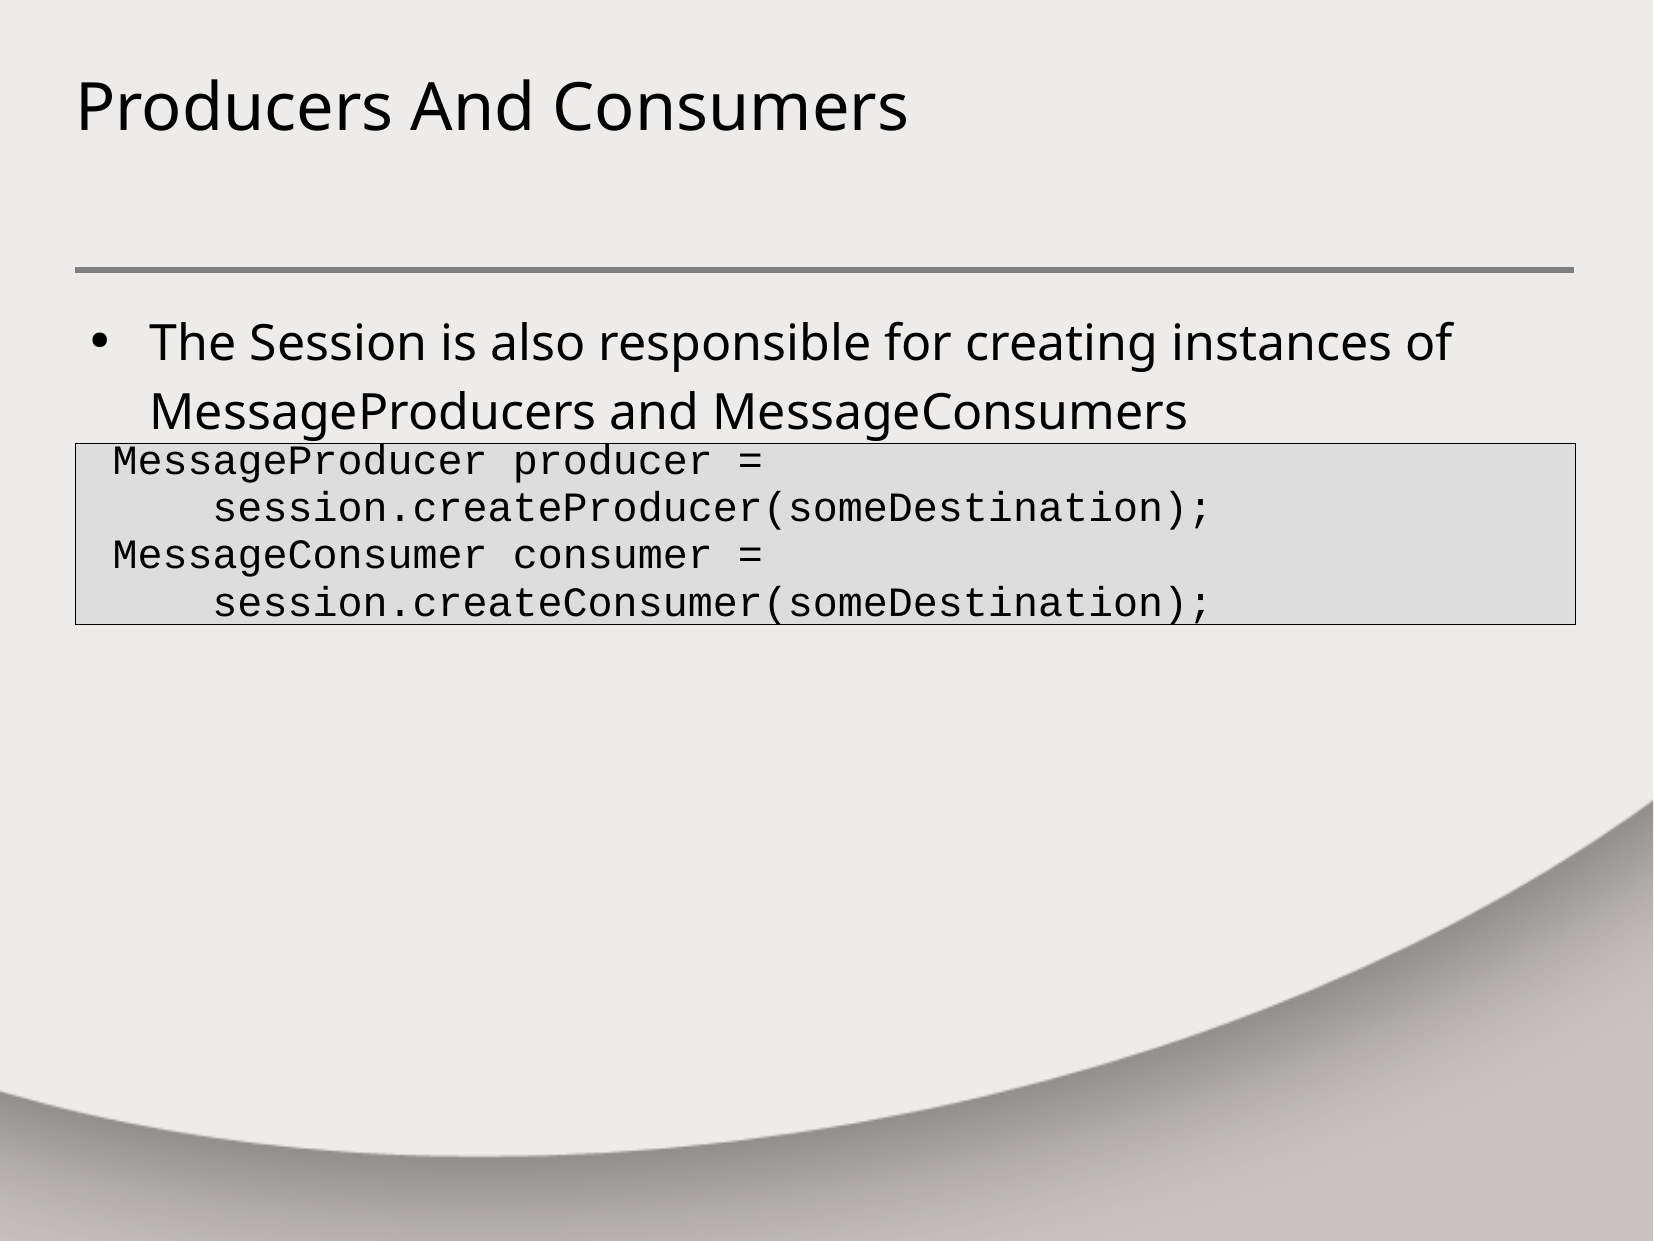

# Producers And Consumers
The Session is also responsible for creating instances of MessageProducers and MessageConsumers
MessageProducer producer =
 session.createProducer(someDestination);
MessageConsumer consumer =
 session.createConsumer(someDestination);